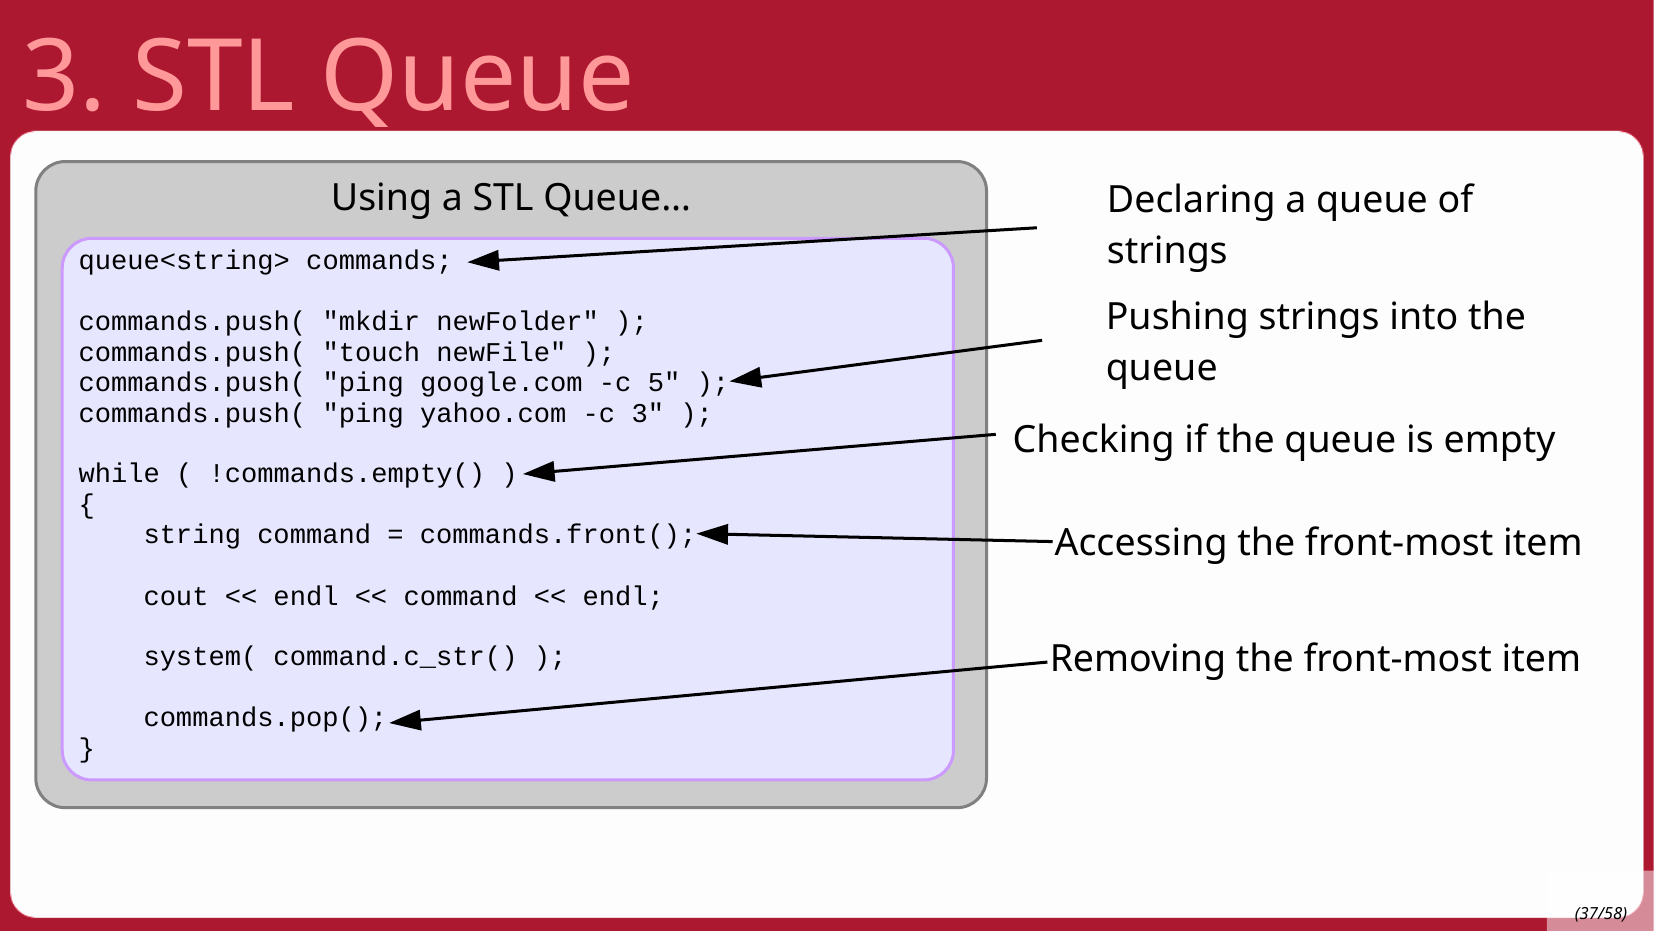

# 3. STL Queue
Using a STL Queue…
Declaring a queue of strings
queue<string> commands;
commands.push( "mkdir newFolder" );
commands.push( "touch newFile" );
commands.push( "ping google.com -c 5" );
commands.push( "ping yahoo.com -c 3" );
while ( !commands.empty() )
{
 string command = commands.front();
 cout << endl << command << endl;
 system( command.c_str() );
 commands.pop();
}
Pushing strings into the queue
Checking if the queue is empty
Accessing the front-most item
Removing the front-most item